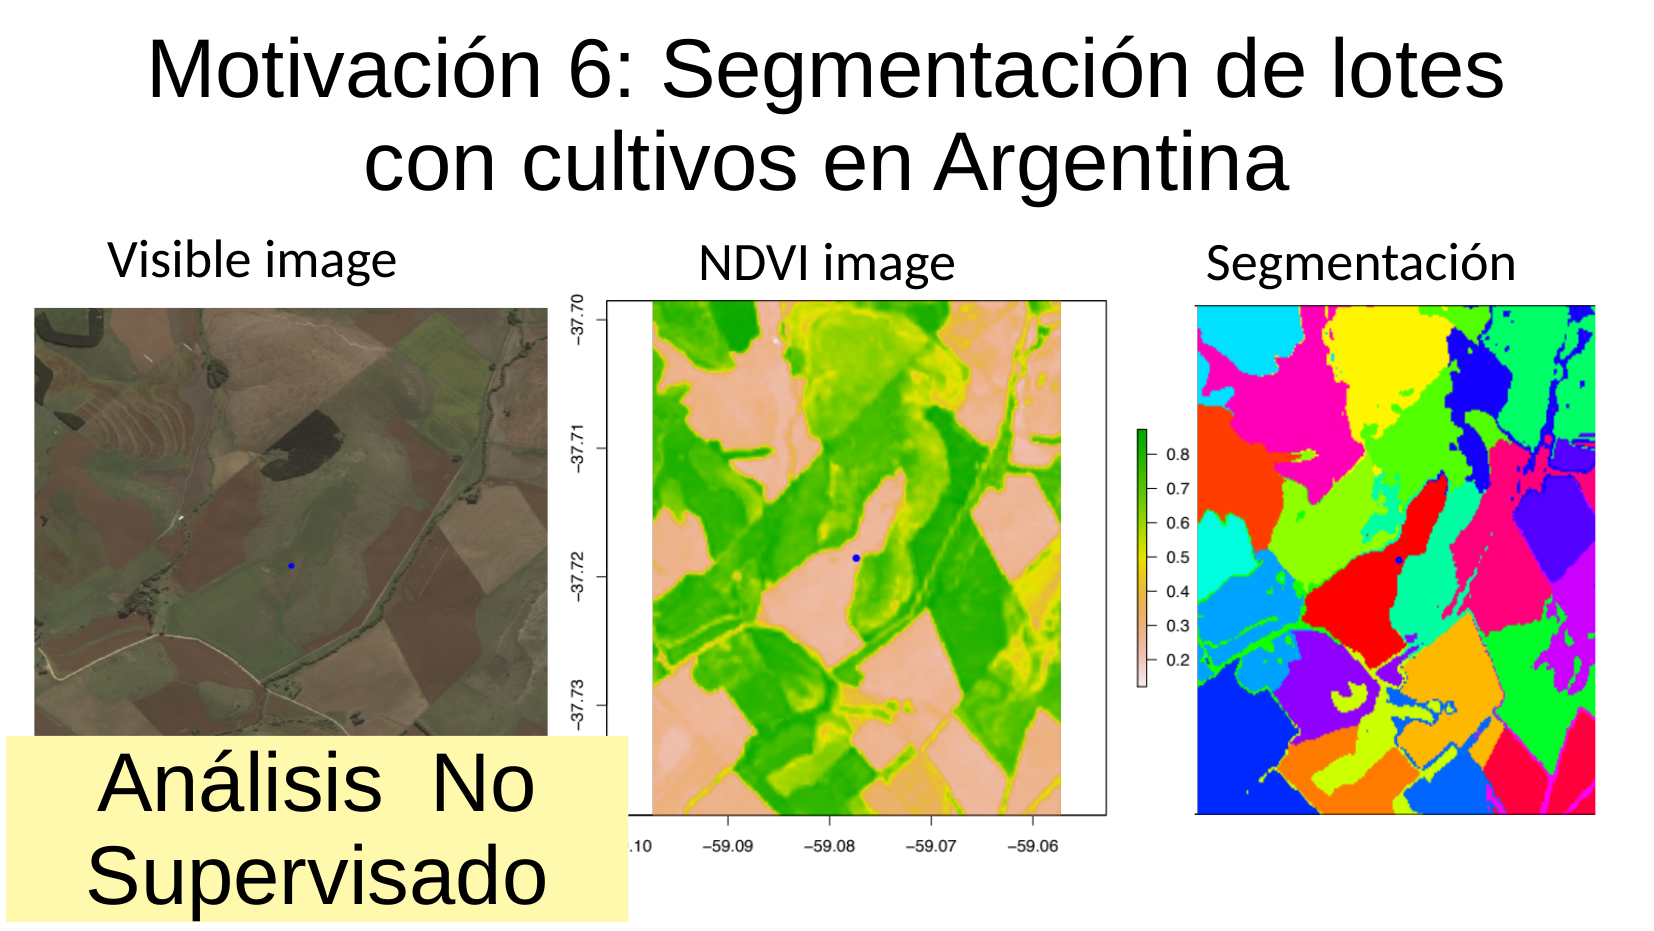

# Motivación 6: Segmentación de lotes con cultivos en Argentina
Visible image
NDVI image
Segmentación
Análisis No Supervisado